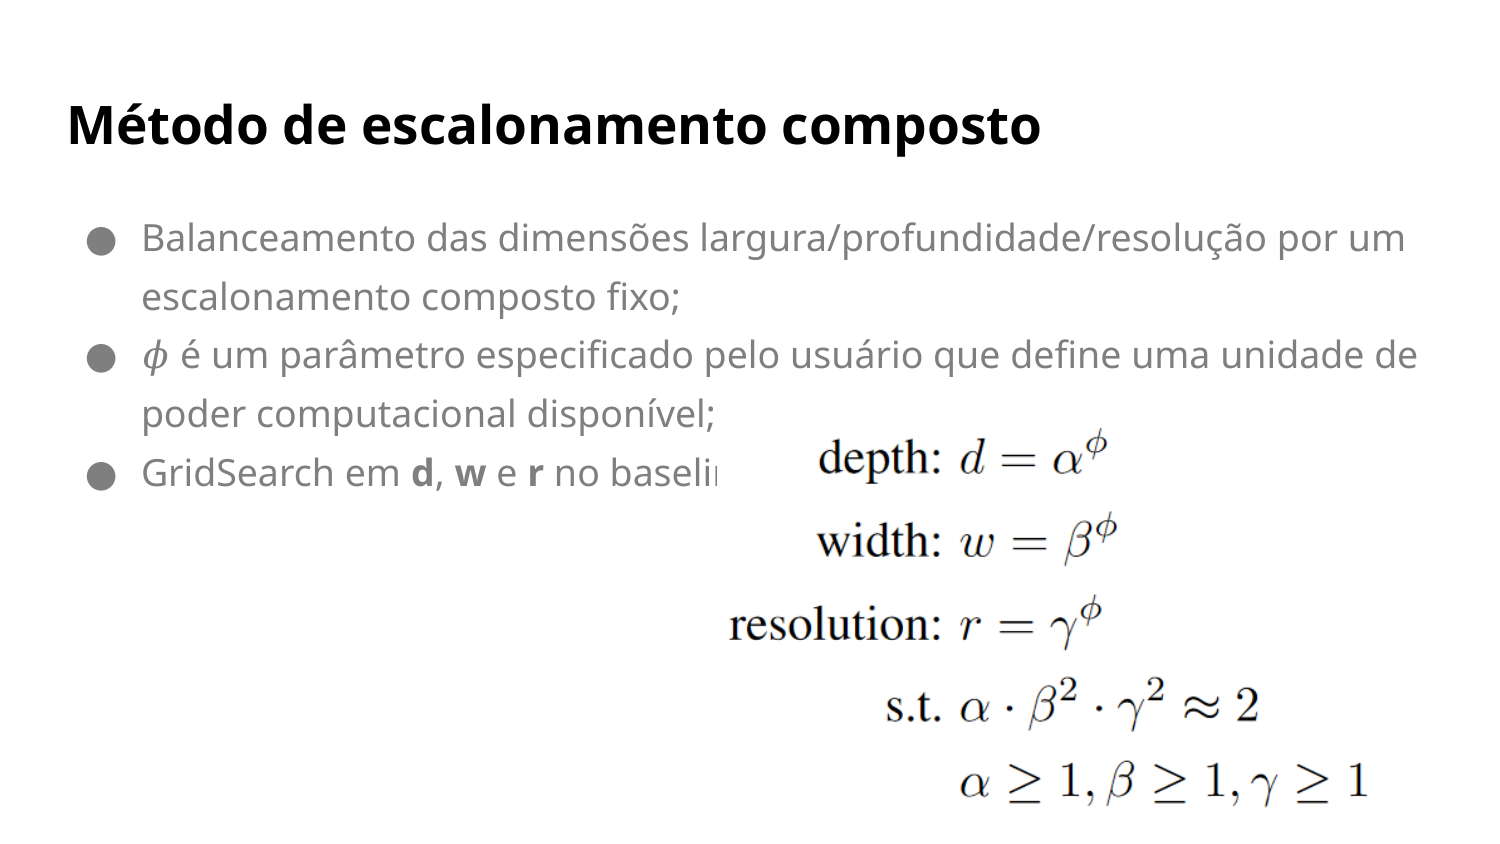

# Método de escalonamento composto
Balanceamento das dimensões largura/profundidade/resolução por um escalonamento composto fixo;
𝜙 é um parâmetro especificado pelo usuário que define uma unidade de poder computacional disponível;
GridSearch em d, w e r no baseline.